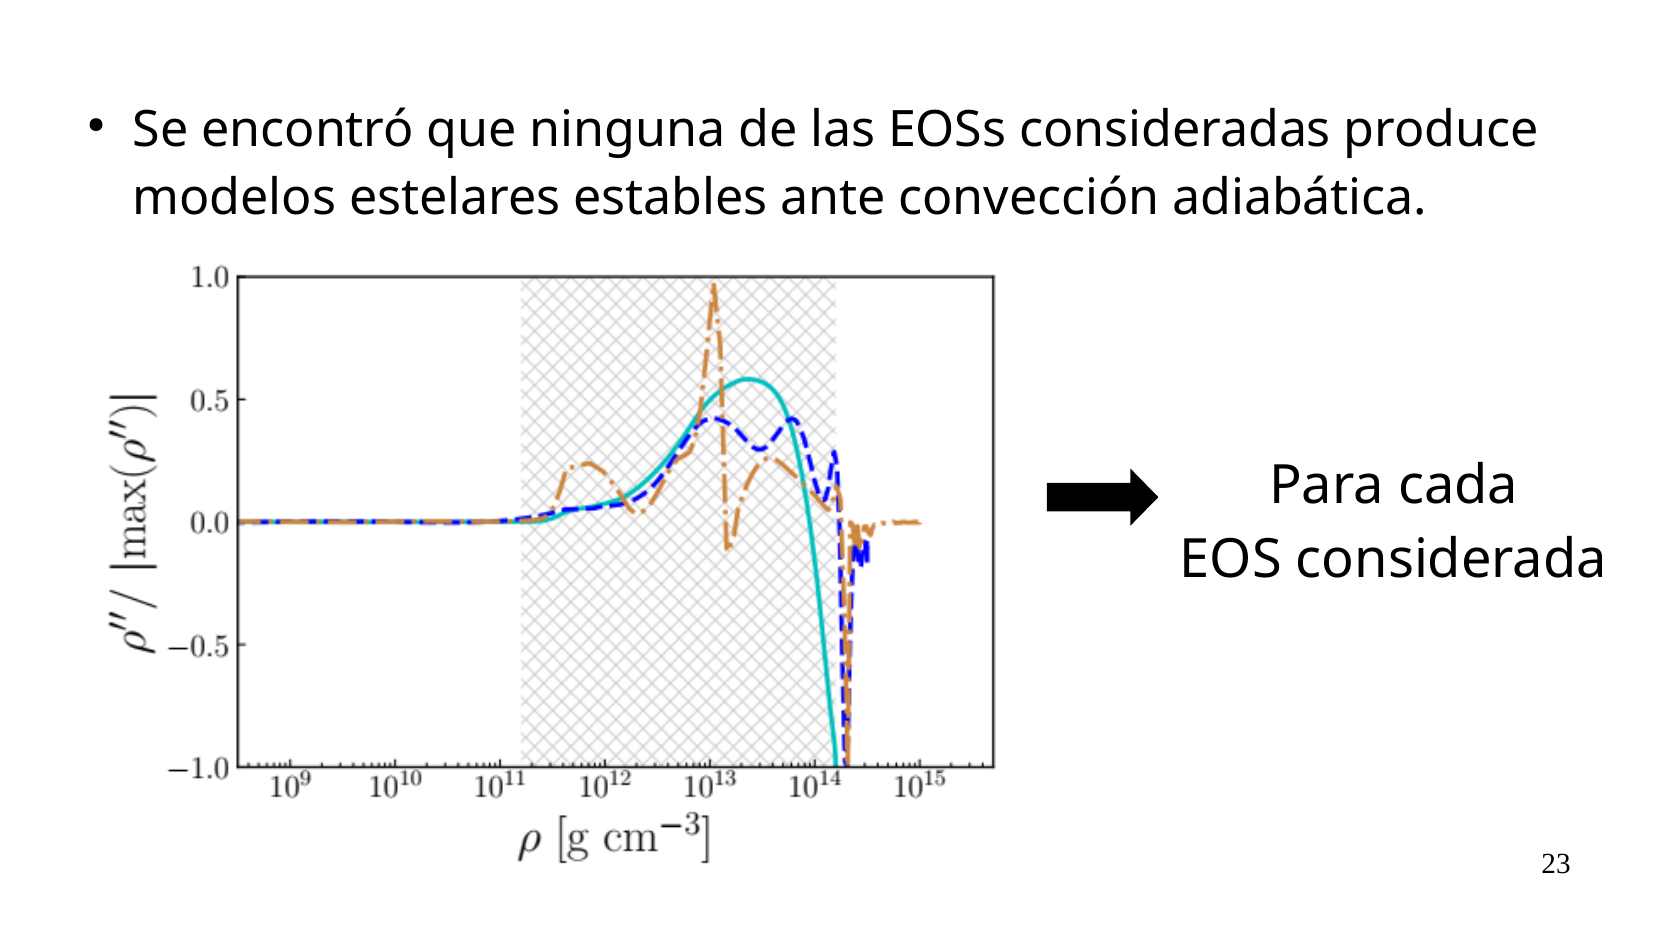

# Se encontró que ninguna de las EOSs consideradas produce modelos estelares estables ante convección adiabática.
Para cada
EOS considerada
23